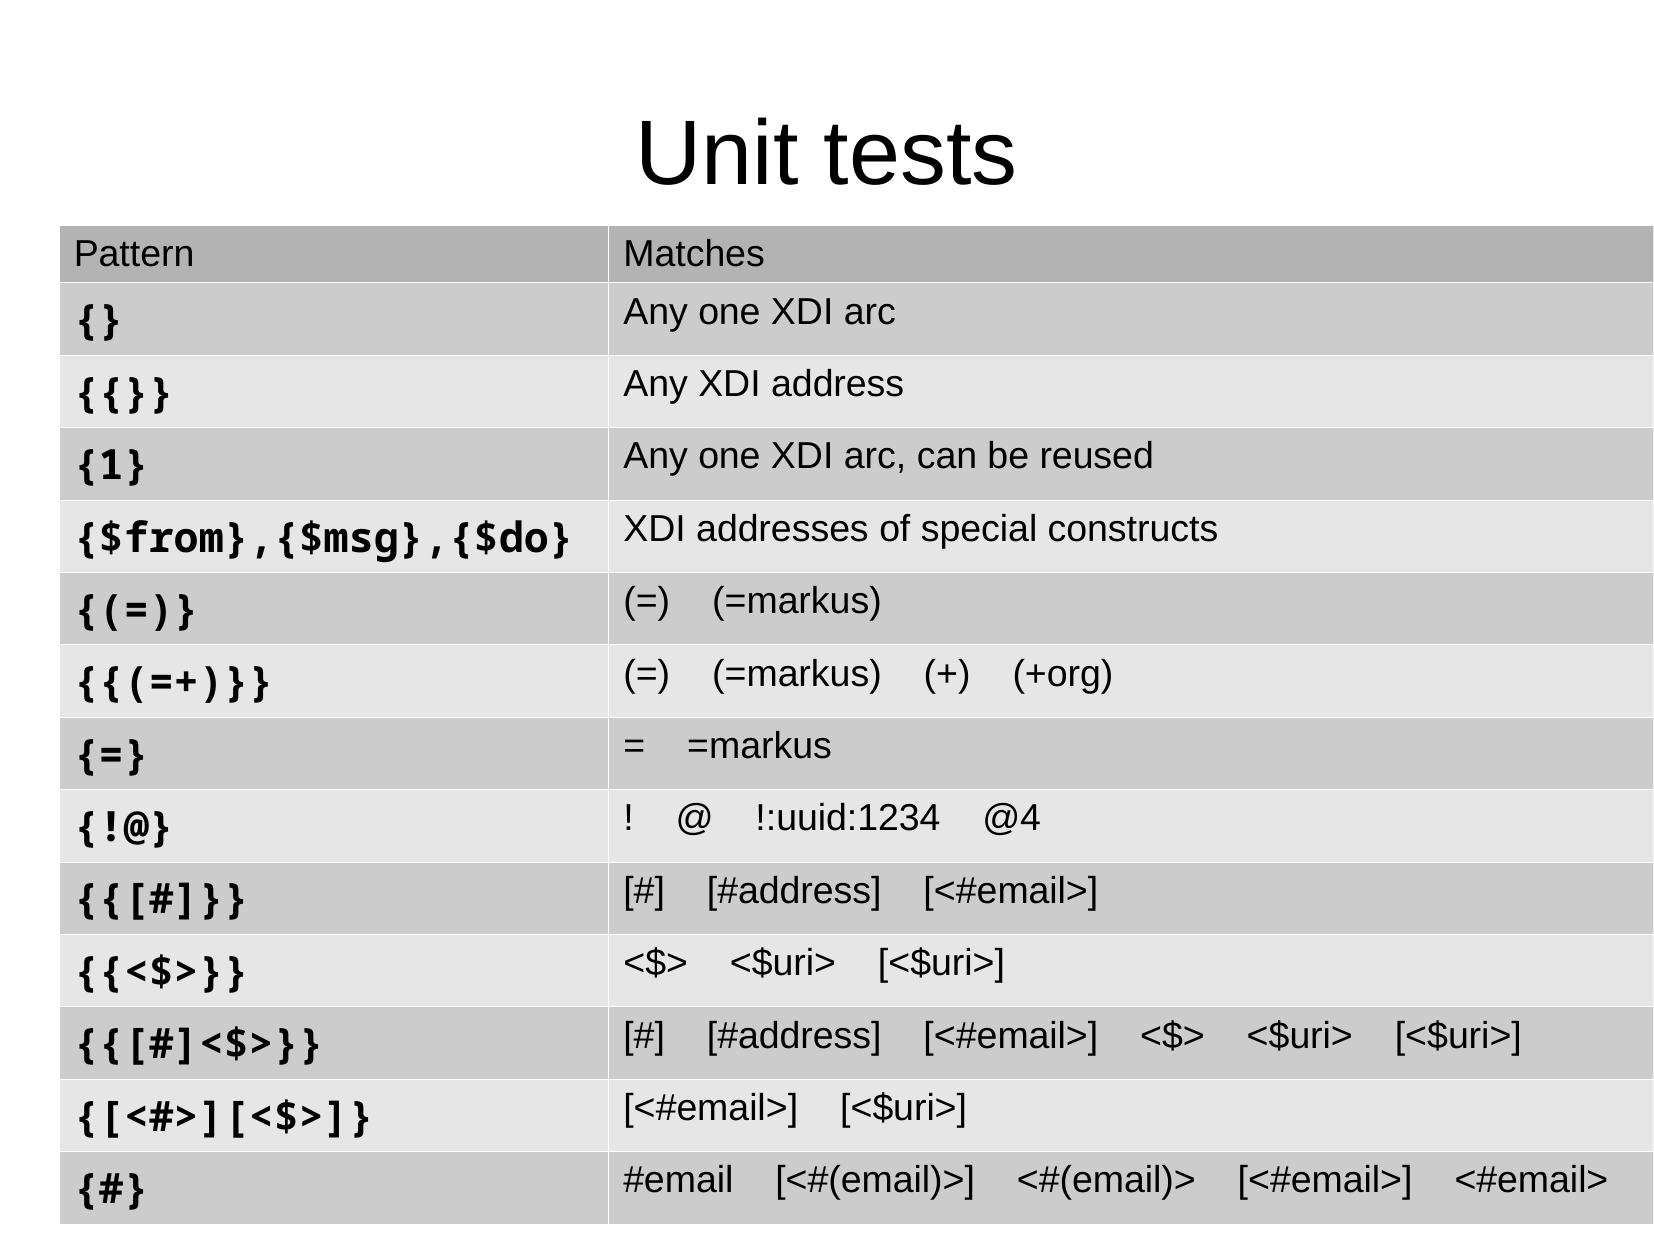

# Unit tests
| Pattern | Matches |
| --- | --- |
| {} | Any one XDI arc |
| {{}} | Any XDI address |
| {1} | Any one XDI arc, can be reused |
| {$from},{$msg},{$do} | XDI addresses of special constructs |
| {(=)} | (=) (=markus) |
| {{(=+)}} | (=) (=markus) (+) (+org) |
| {=} | = =markus |
| {!@} | ! @ !:uuid:1234 @4 |
| {{[#]}} | [#] [#address] [<#email>] |
| {{<$>}} | <$> <$uri> [<$uri>] |
| {{[#]<$>}} | [#] [#address] [<#email>] <$> <$uri> [<$uri>] |
| {[<#>][<$>]} | [<#email>] [<$uri>] |
| {#} | #email [<#(email)>] <#(email)> [<#email>] <#email> |